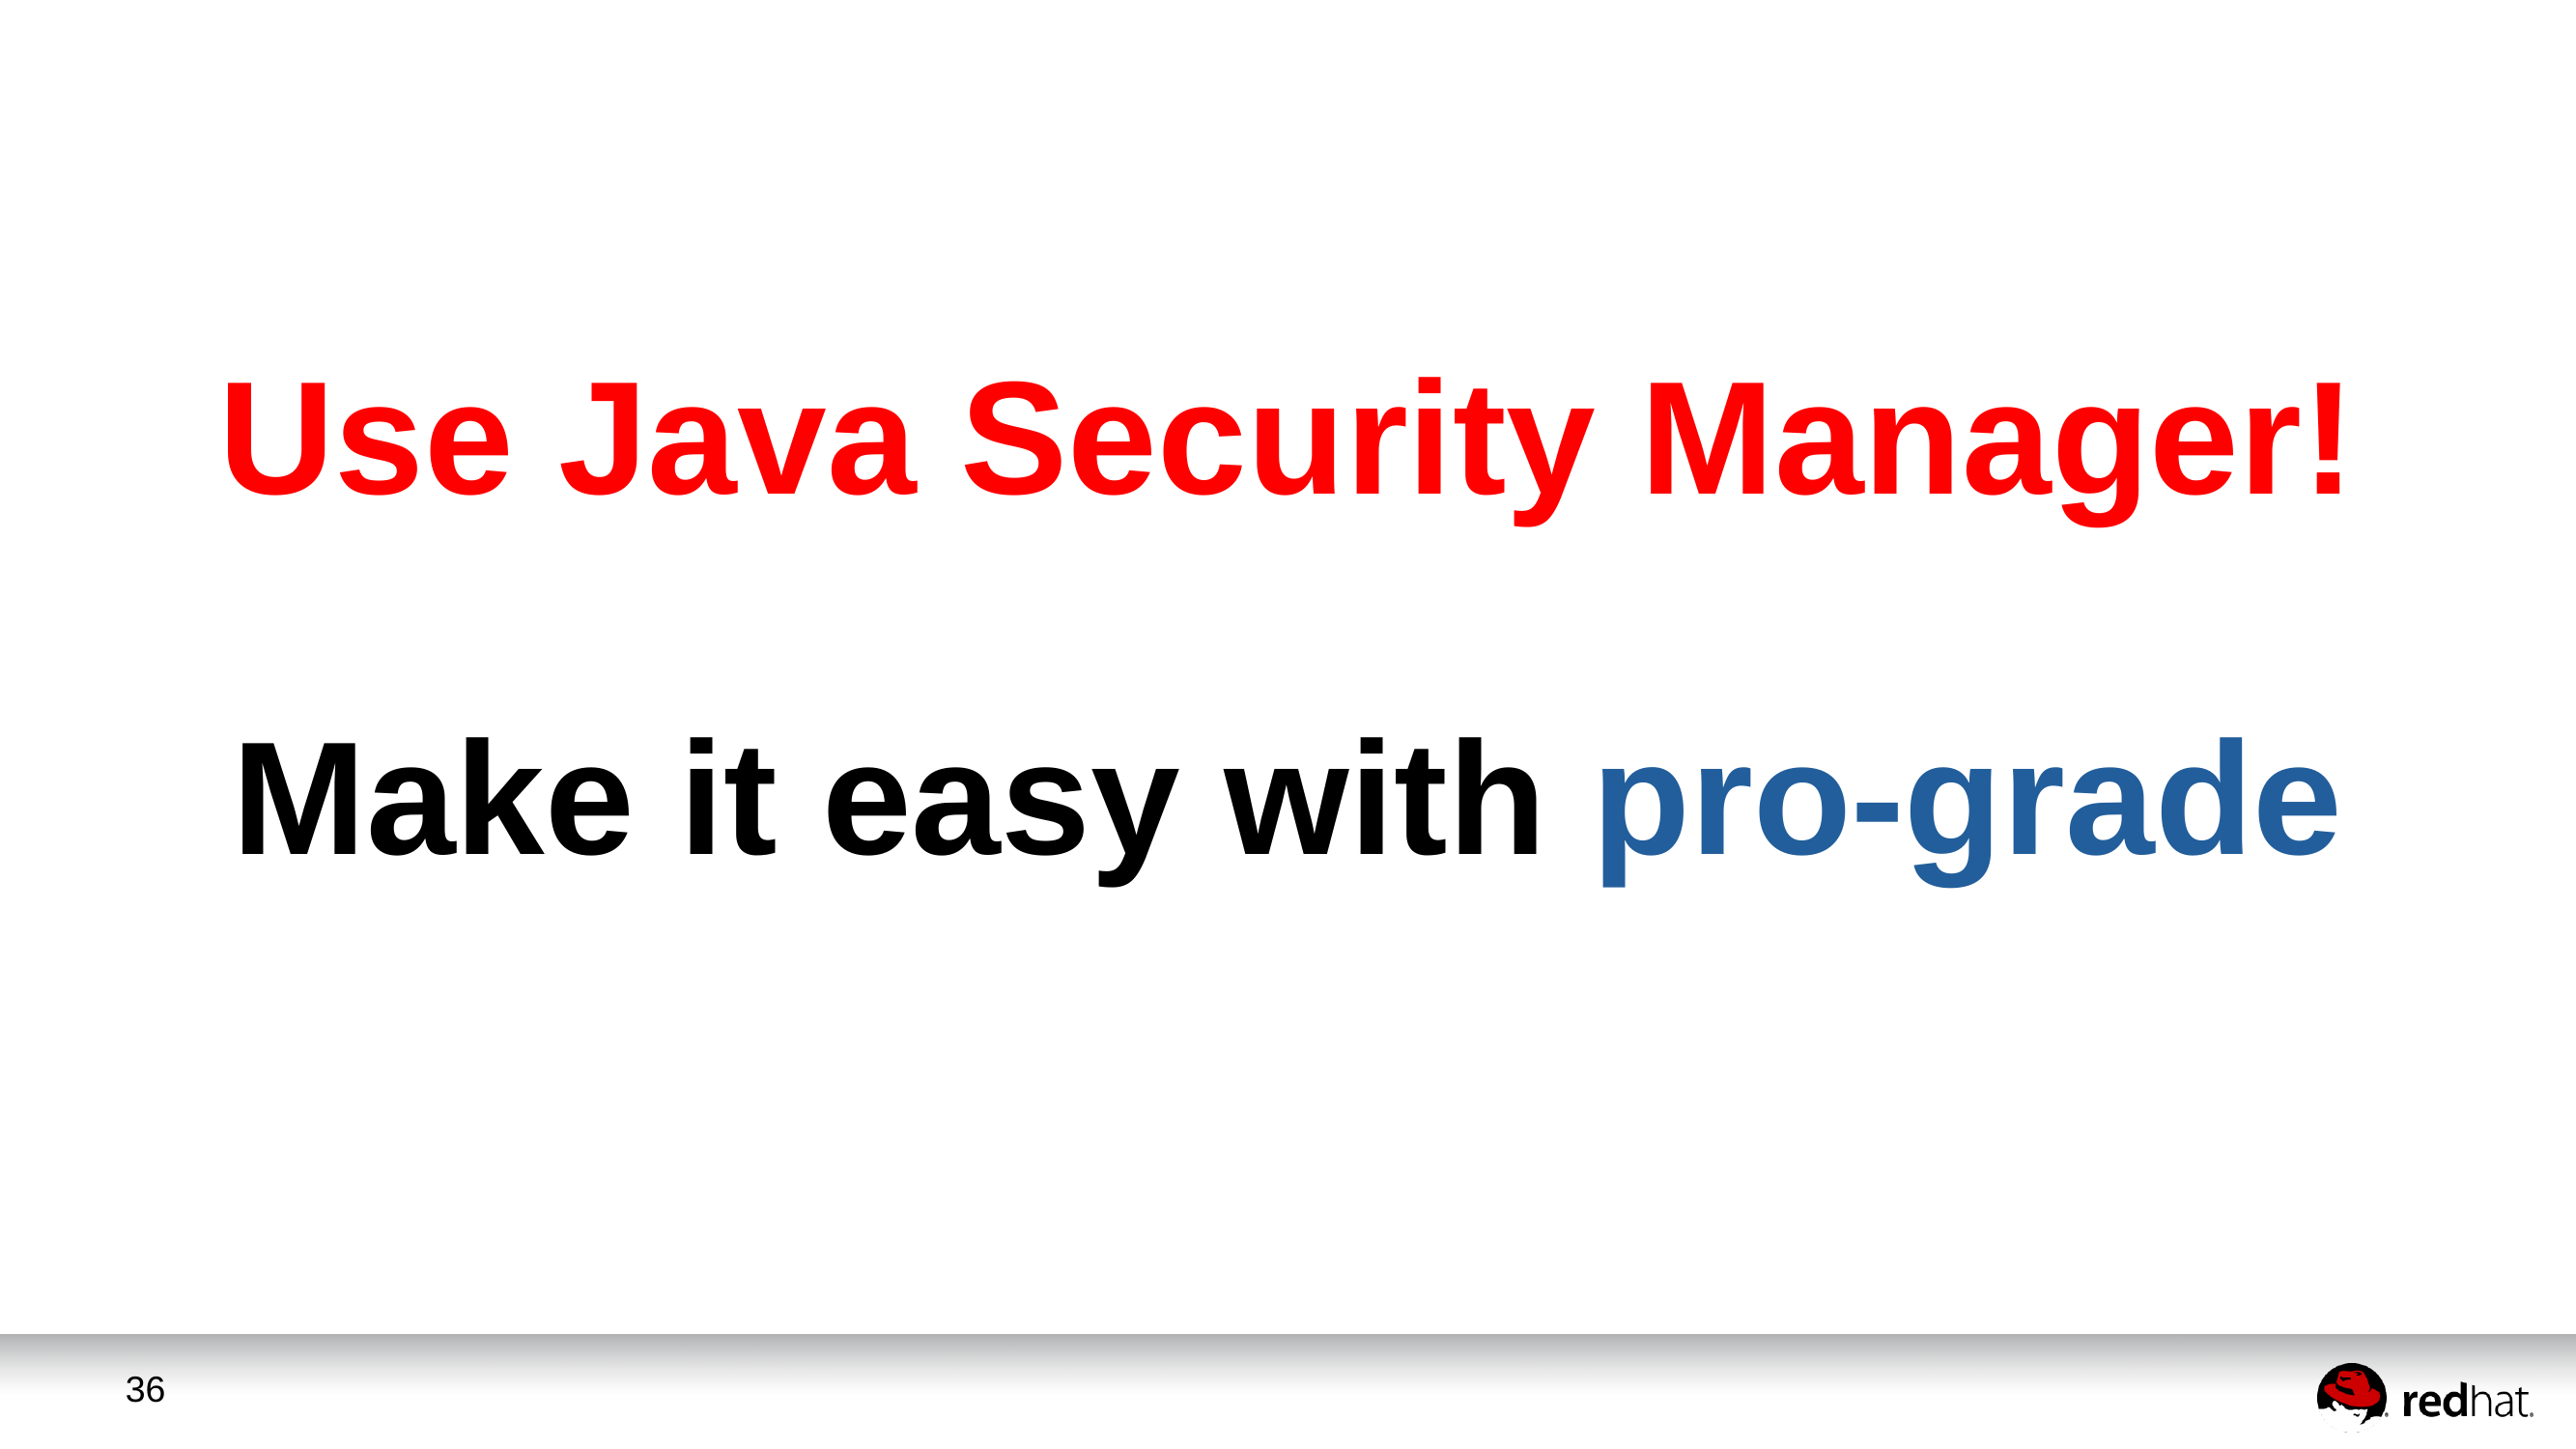

# Use Java Security Manager!
Make it easy with pro-grade
36